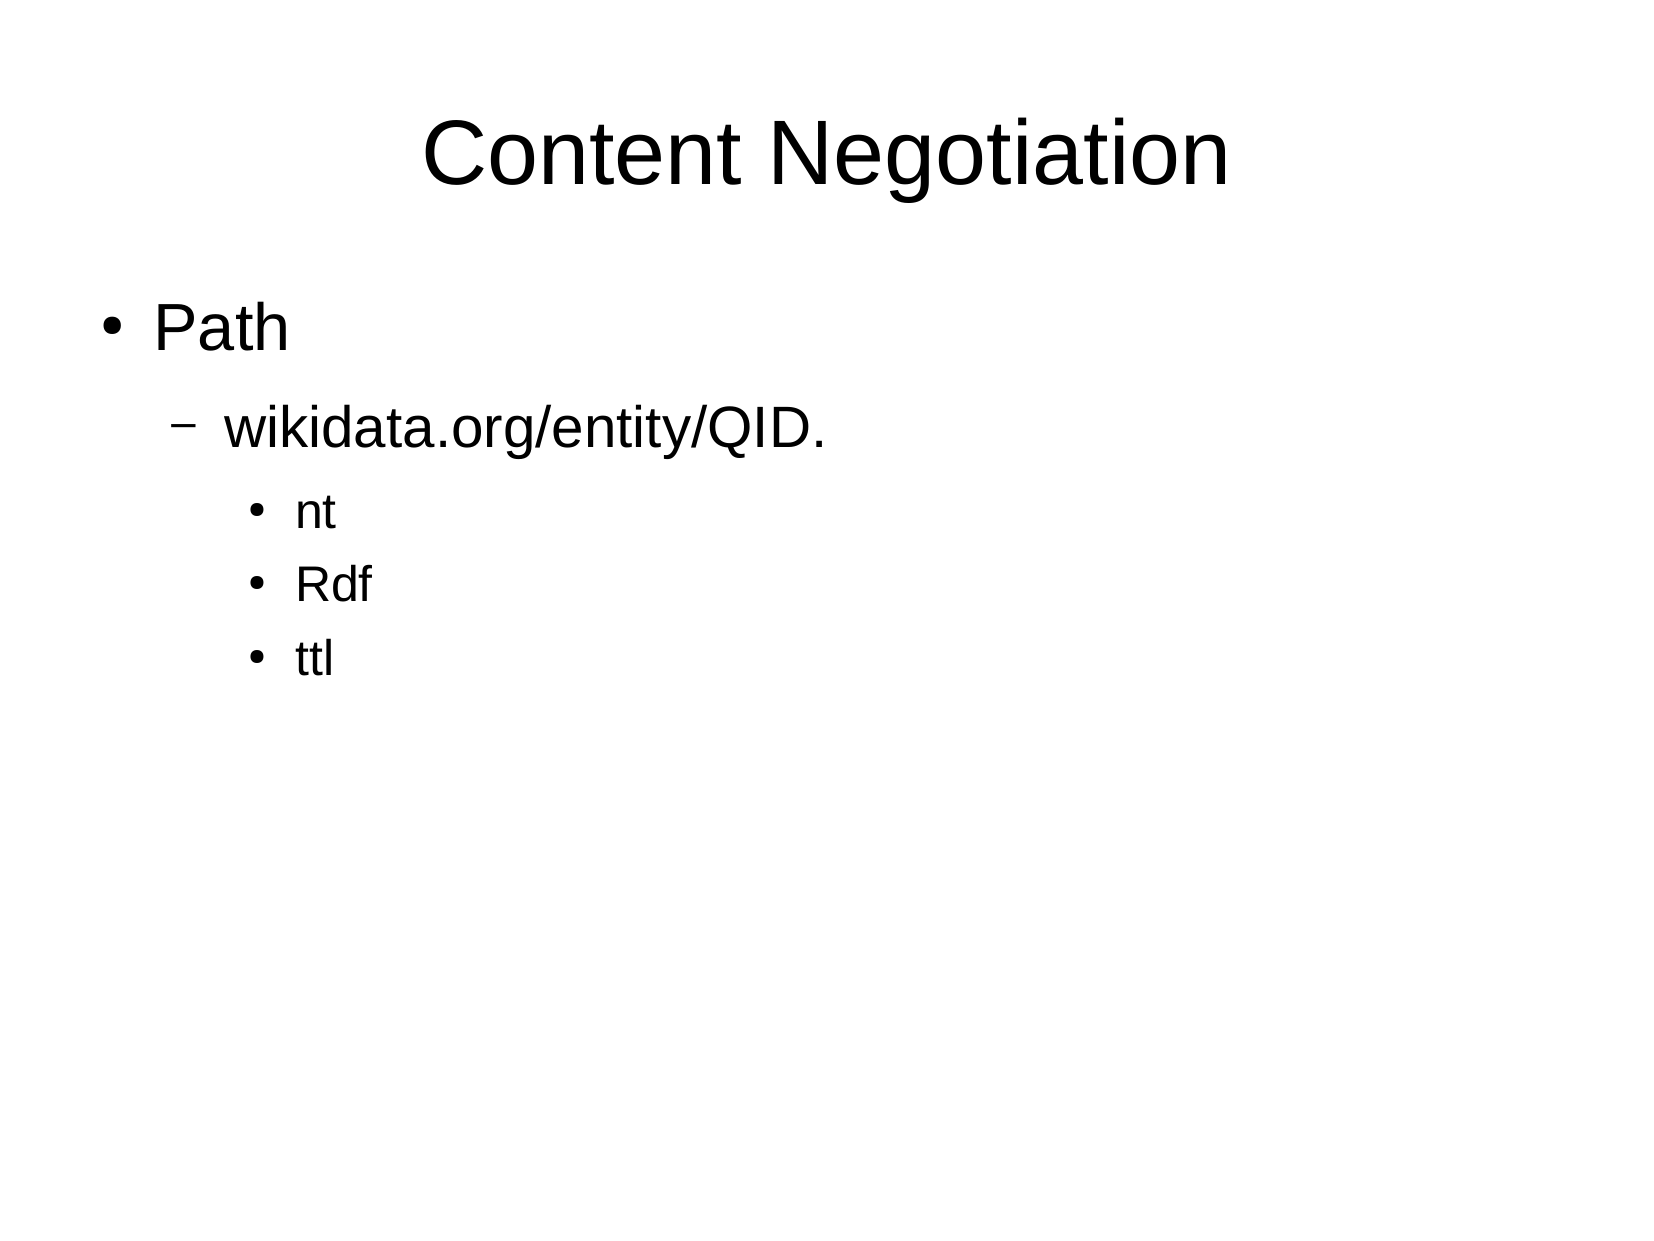

# Content Negotiation
Path
wikidata.org/entity/QID.
nt
Rdf
ttl